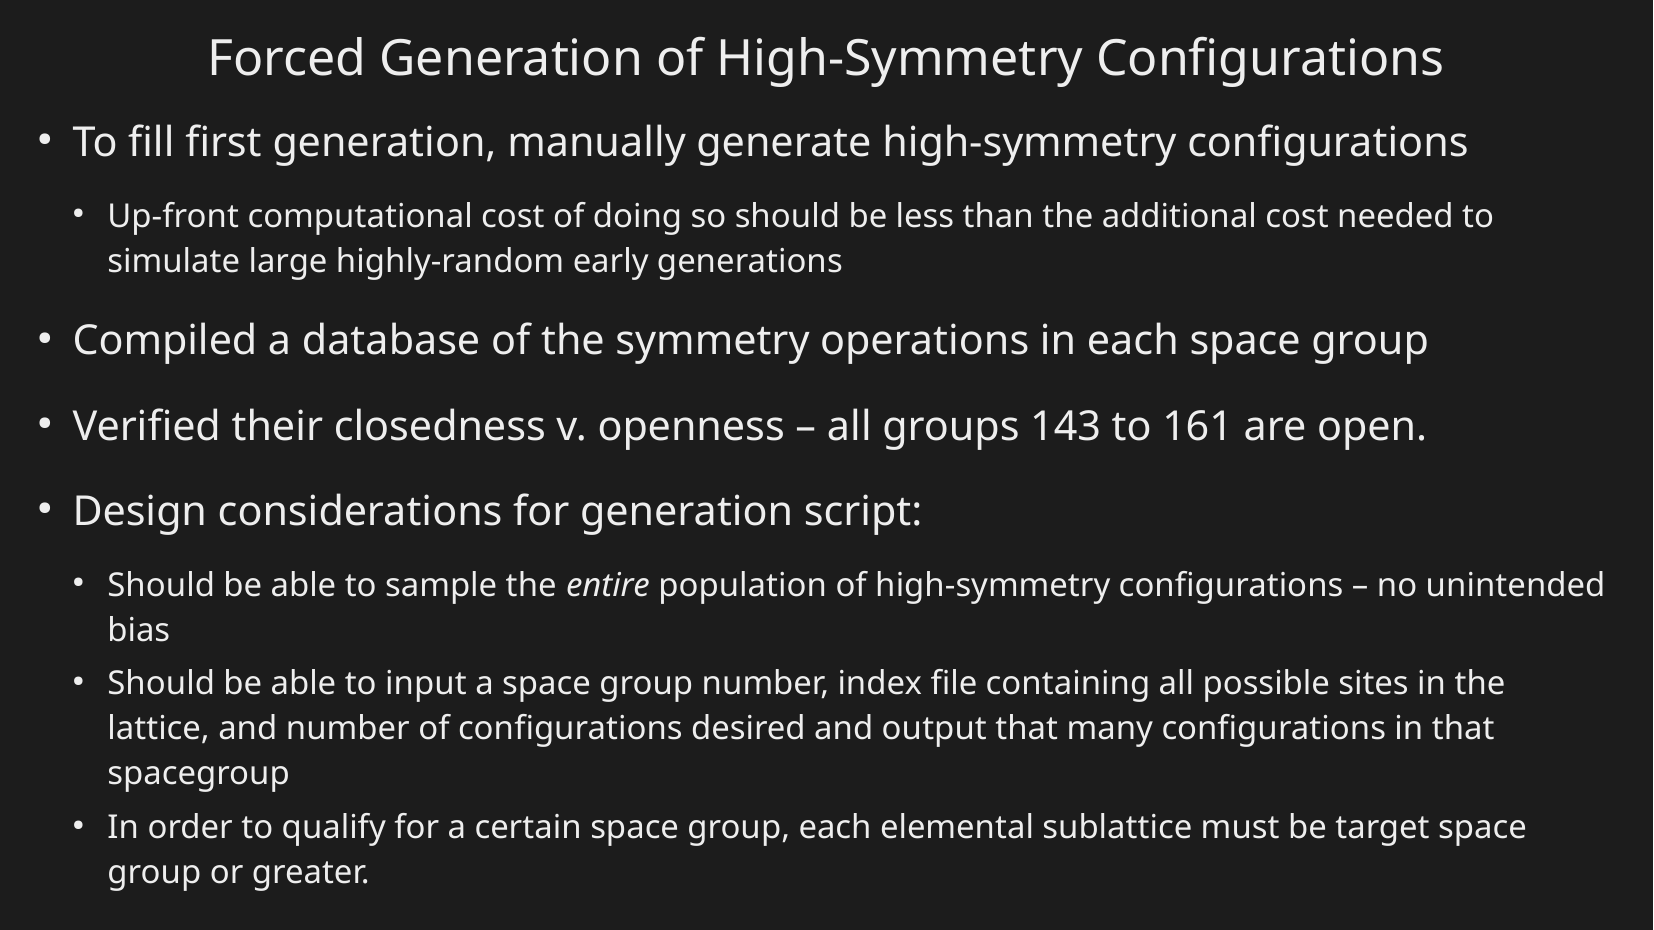

# Forced Generation of High-Symmetry Configurations
To fill first generation, manually generate high-symmetry configurations
Up-front computational cost of doing so should be less than the additional cost needed to simulate large highly-random early generations
Compiled a database of the symmetry operations in each space group
Verified their closedness v. openness – all groups 143 to 161 are open.
Design considerations for generation script:
Should be able to sample the entire population of high-symmetry configurations – no unintended bias
Should be able to input a space group number, index file containing all possible sites in the lattice, and number of configurations desired and output that many configurations in that spacegroup
In order to qualify for a certain space group, each elemental sublattice must be target space group or greater.